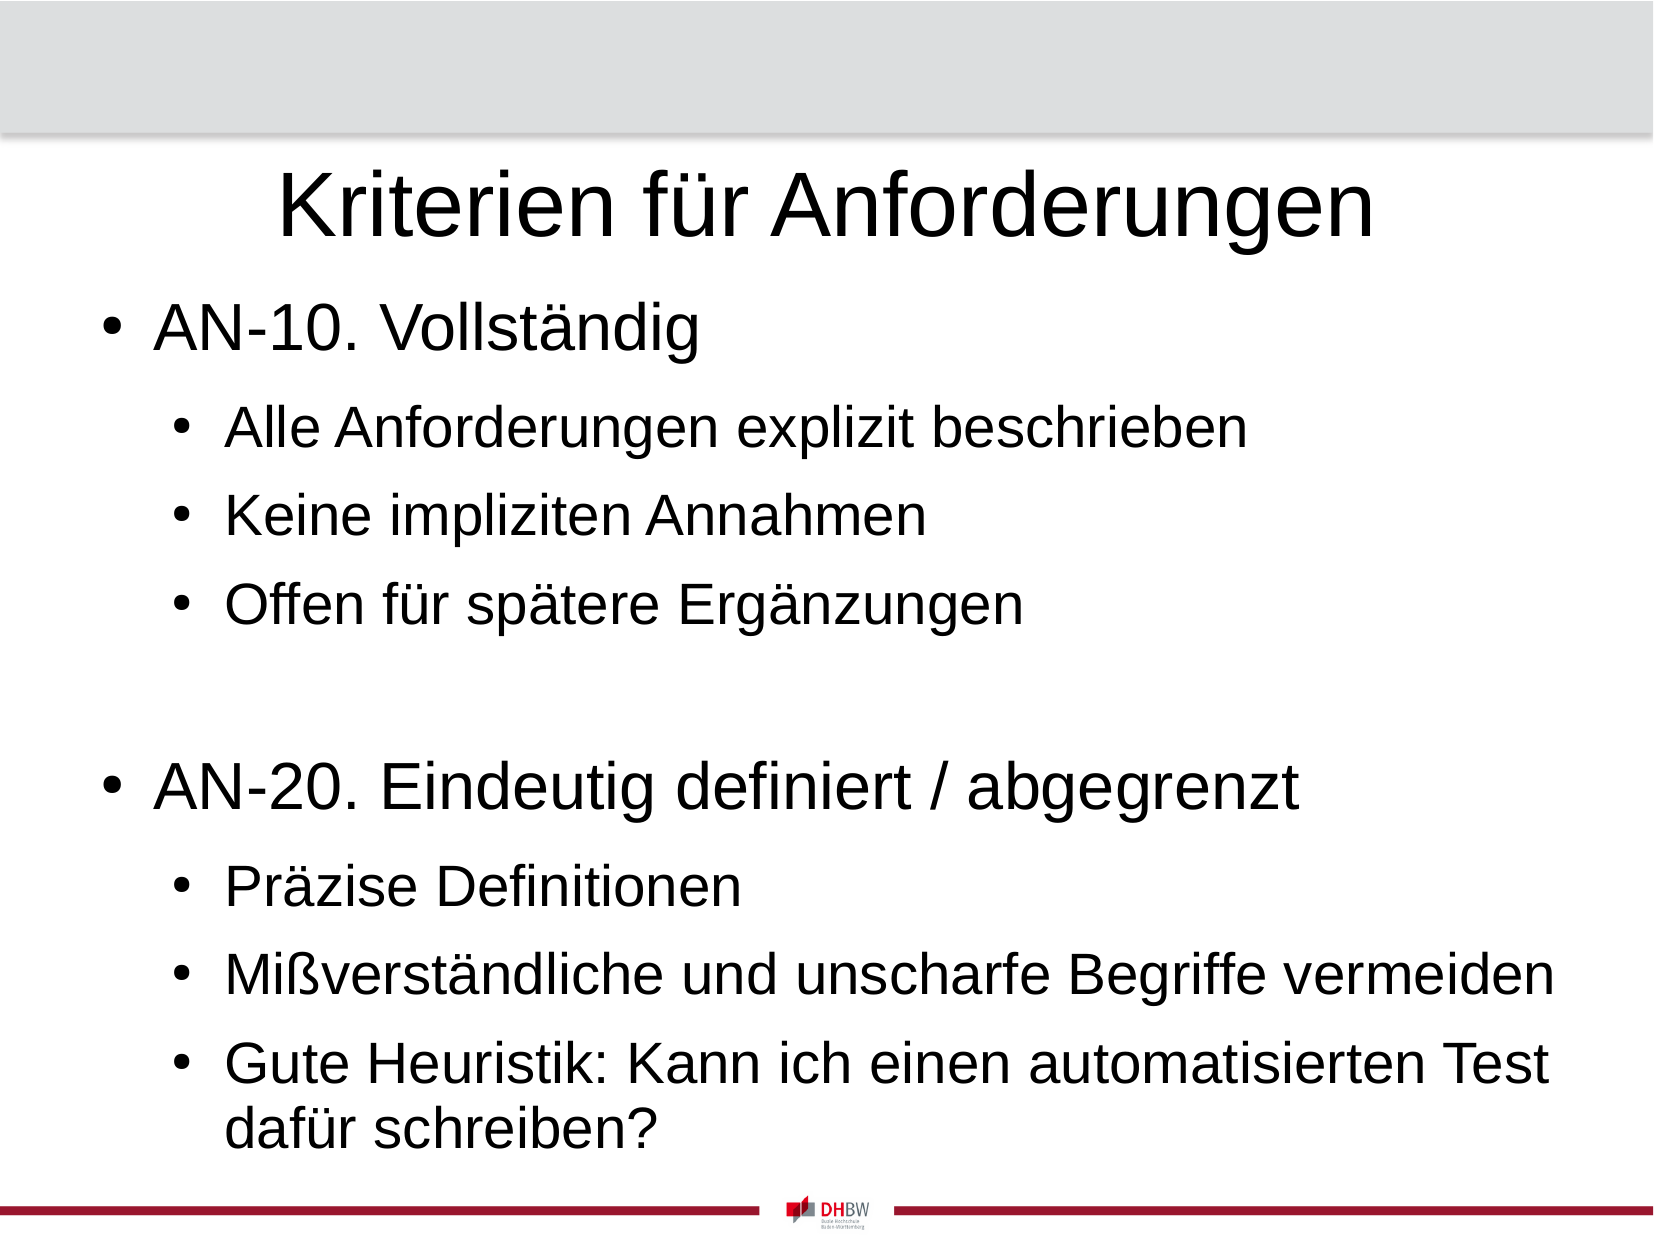

# Kriterien für Anforderungen
AN-10. Vollständig
Alle Anforderungen explizit beschrieben
Keine impliziten Annahmen
Offen für spätere Ergänzungen
AN-20. Eindeutig definiert / abgegrenzt
Präzise Definitionen
Mißverständliche und unscharfe Begriffe vermeiden
Gute Heuristik: Kann ich einen automatisierten Test dafür schreiben?